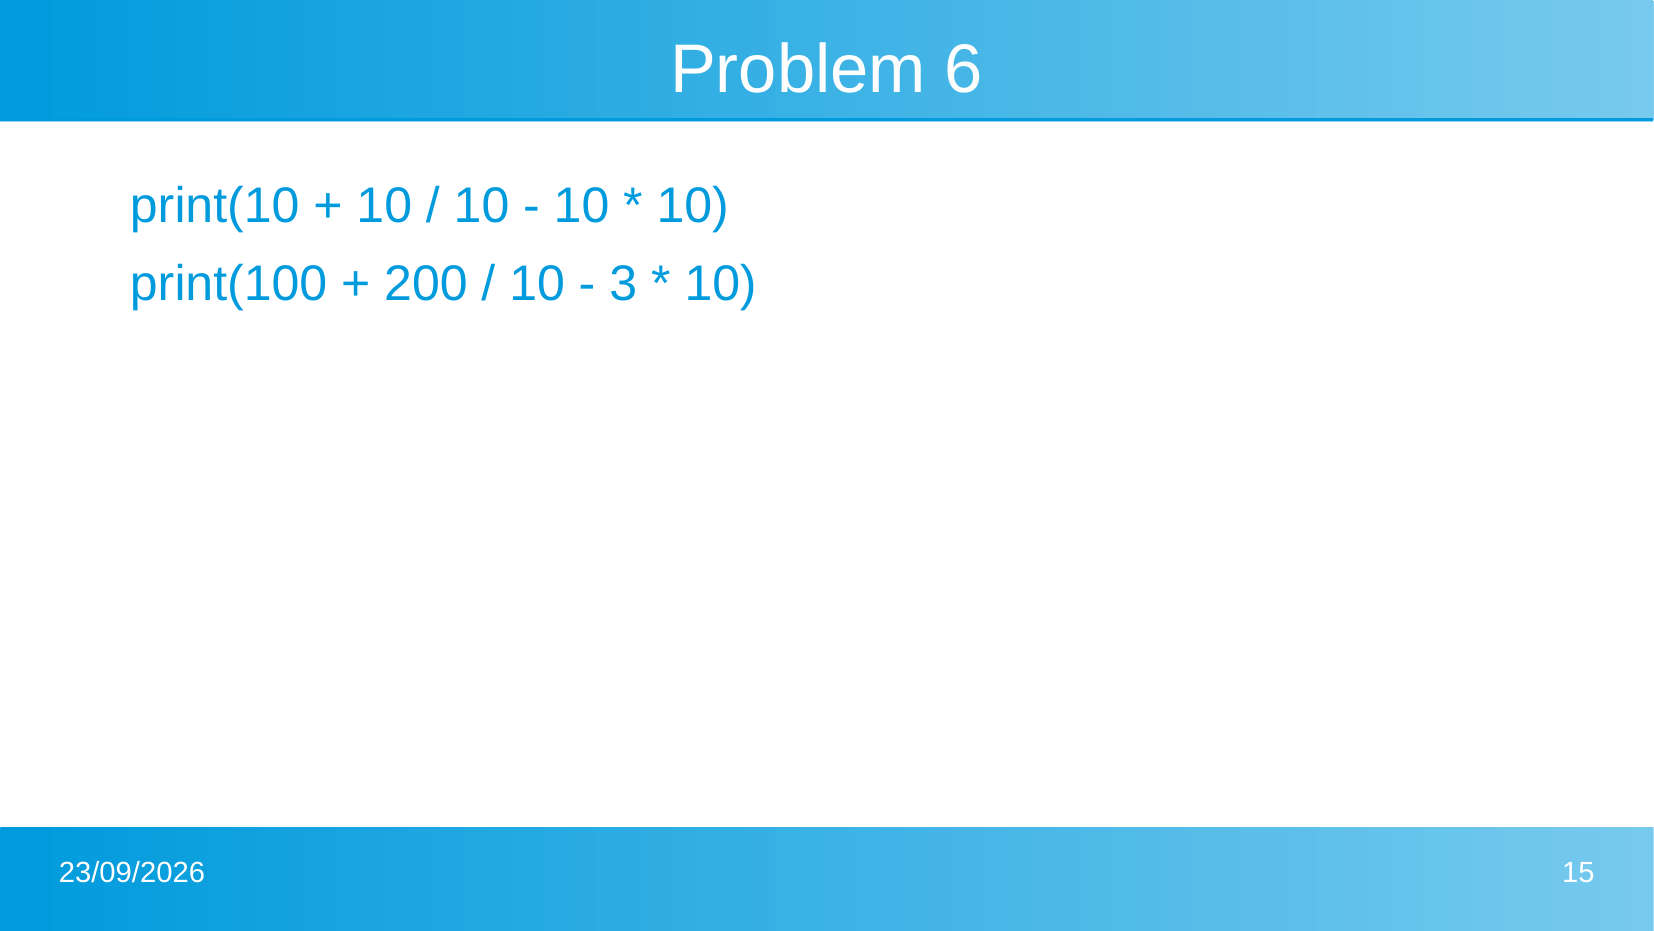

# Problem 6
print(10 + 10 / 10 - 10 * 10)
print(100 + 200 / 10 - 3 * 10)
15